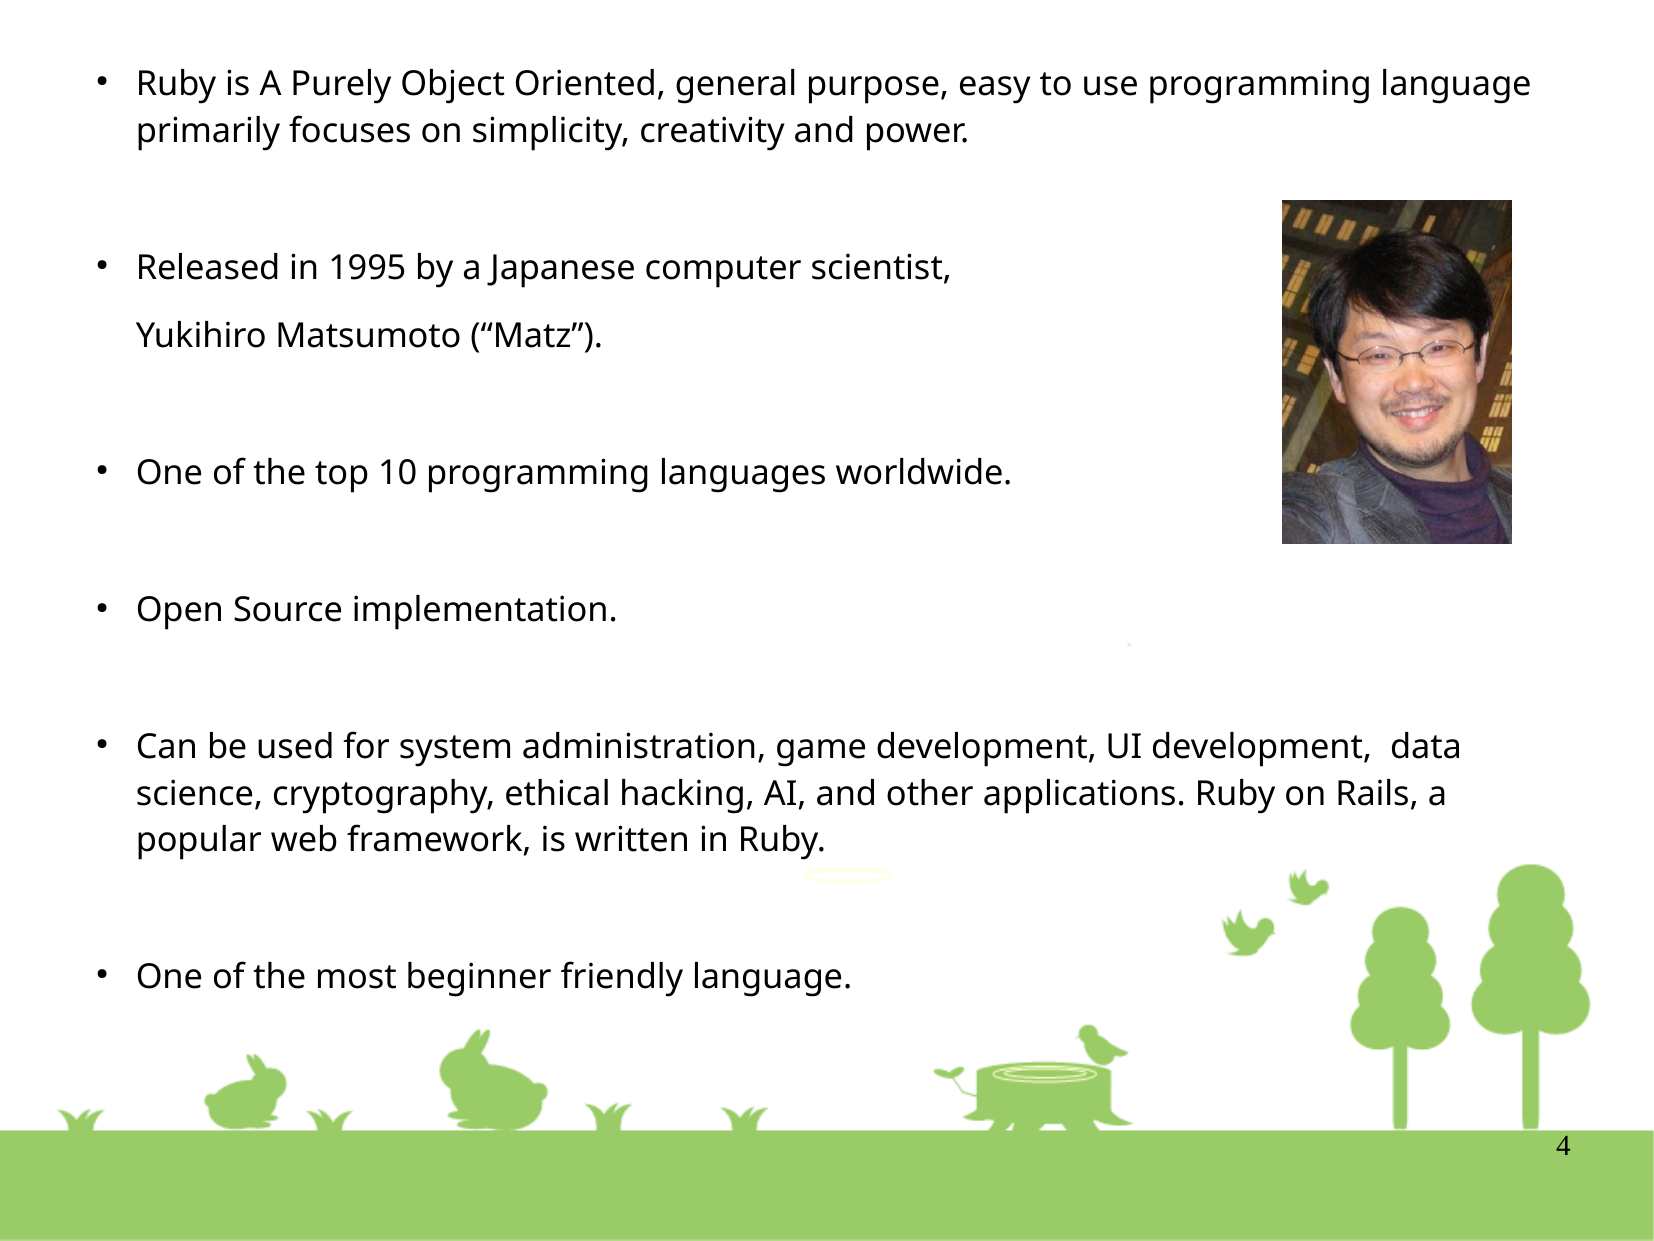

# Ruby is A Purely Object Oriented, general purpose, easy to use programming language primarily focuses on simplicity, creativity and power.
Released in 1995 by a Japanese computer scientist,
Yukihiro Matsumoto (“Matz”).
One of the top 10 programming languages worldwide.
Open Source implementation.
Can be used for system administration, game development, UI development, data science, cryptography, ethical hacking, AI, and other applications. Ruby on Rails, a popular web framework, is written in Ruby.
One of the most beginner friendly language.
4